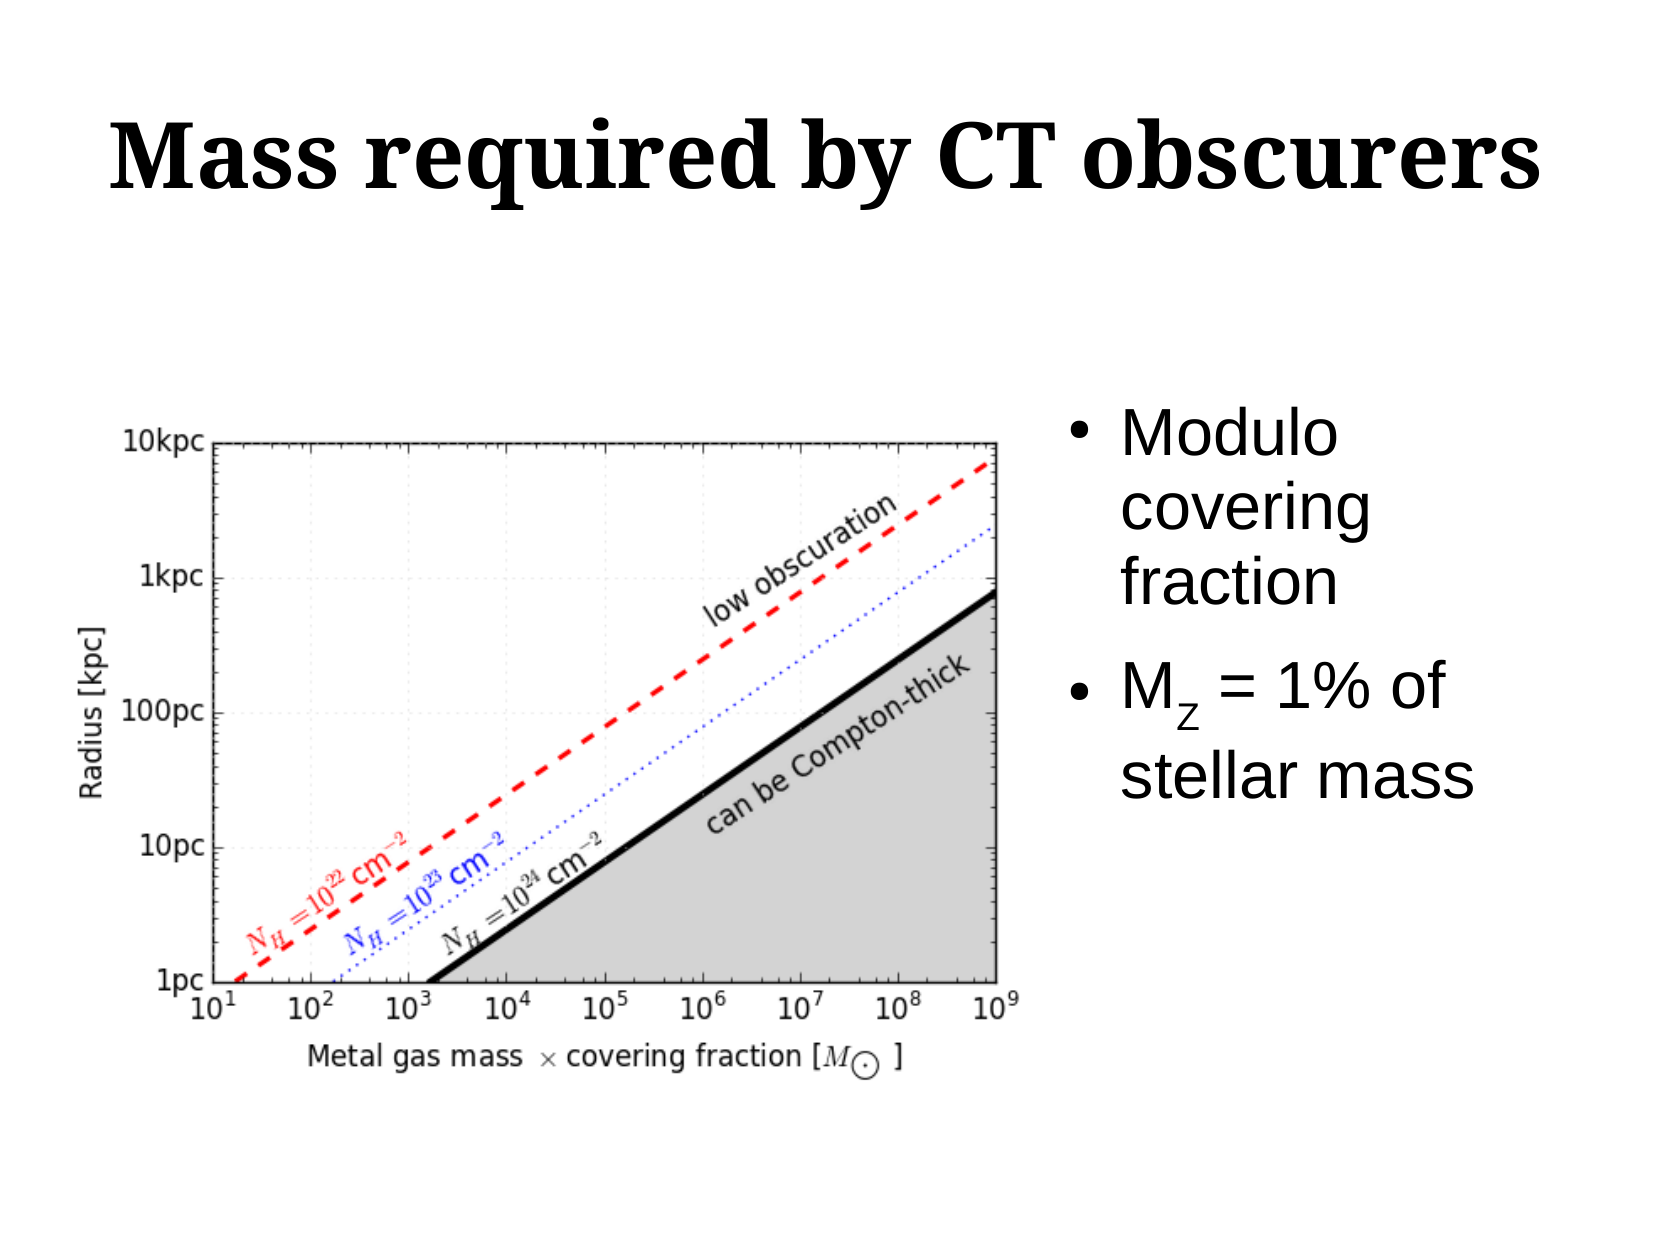

# Mass required by CT obscurers
Modulo covering fraction
MZ = 1% of stellar mass